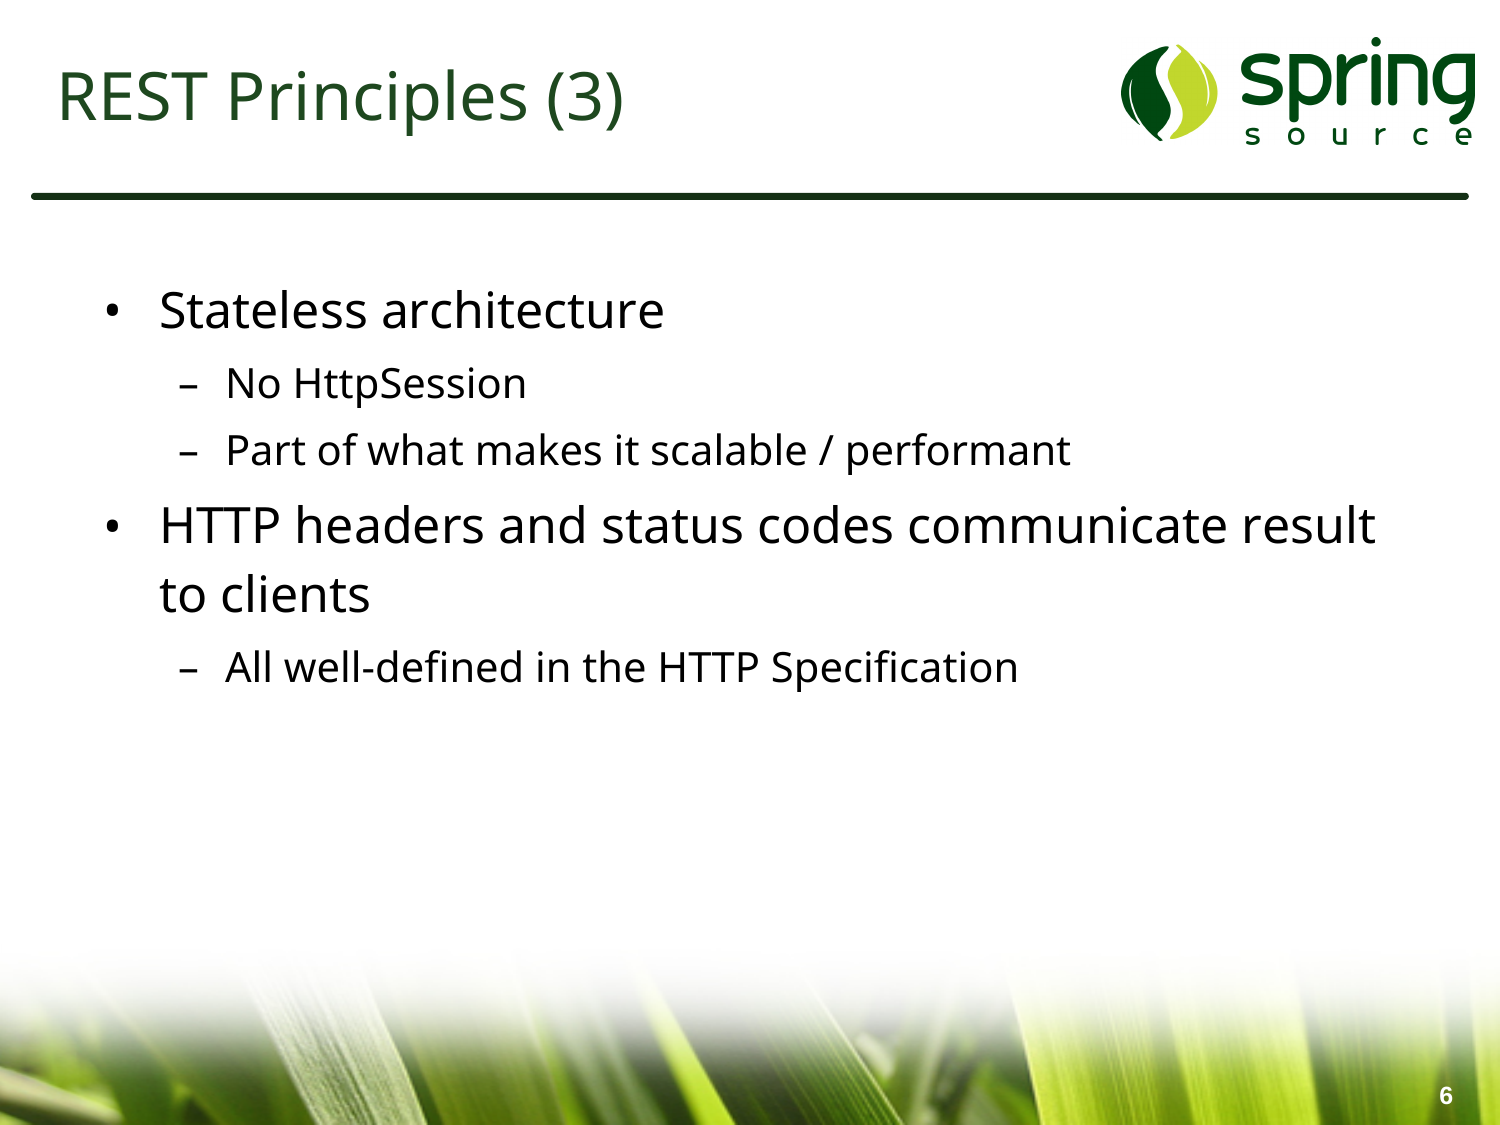

# REST Principles (3)
Stateless architecture
No HttpSession
Part of what makes it scalable / performant
HTTP headers and status codes communicate result to clients
All well-defined in the HTTP Specification